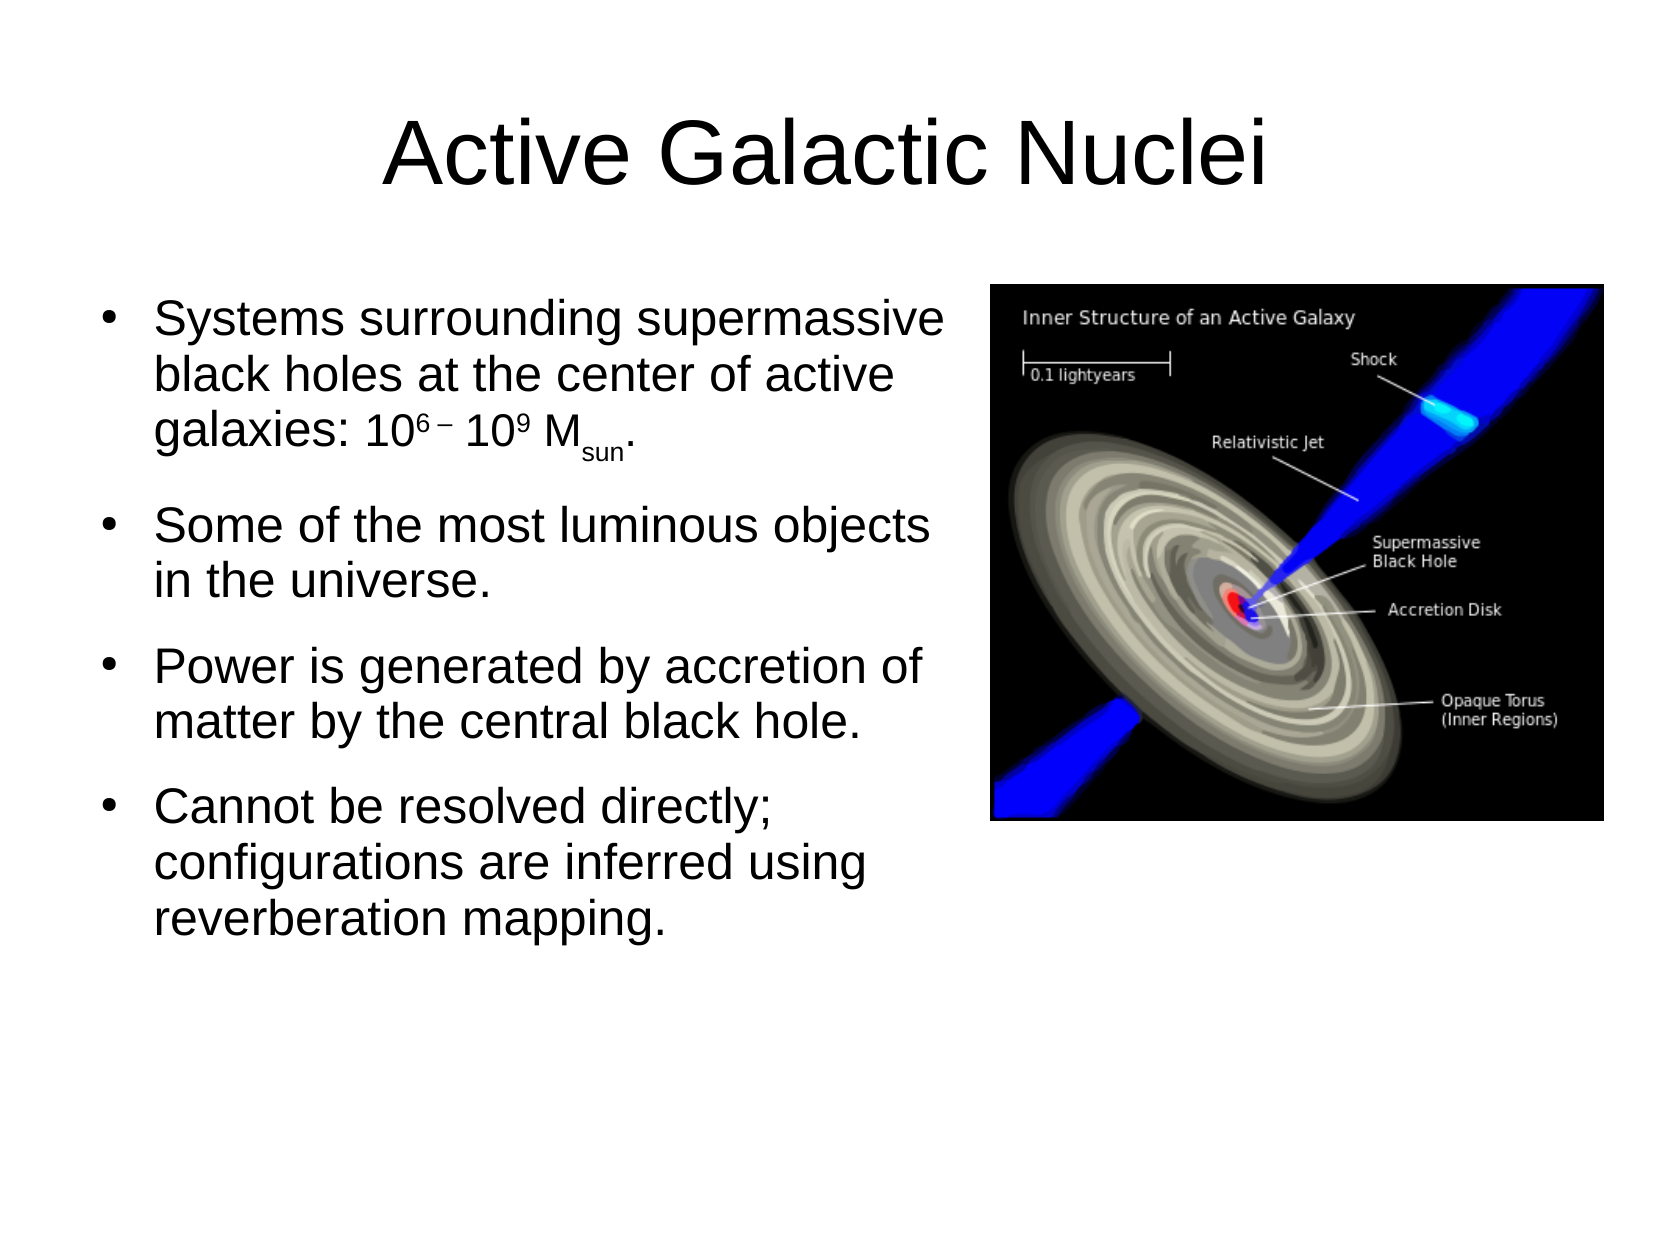

# Active Galactic Nuclei
Systems surrounding supermassive black holes at the center of active galaxies: 106 – 109 Msun.
Some of the most luminous objects in the universe.
Power is generated by accretion of matter by the central black hole.
Cannot be resolved directly; configurations are inferred using reverberation mapping.